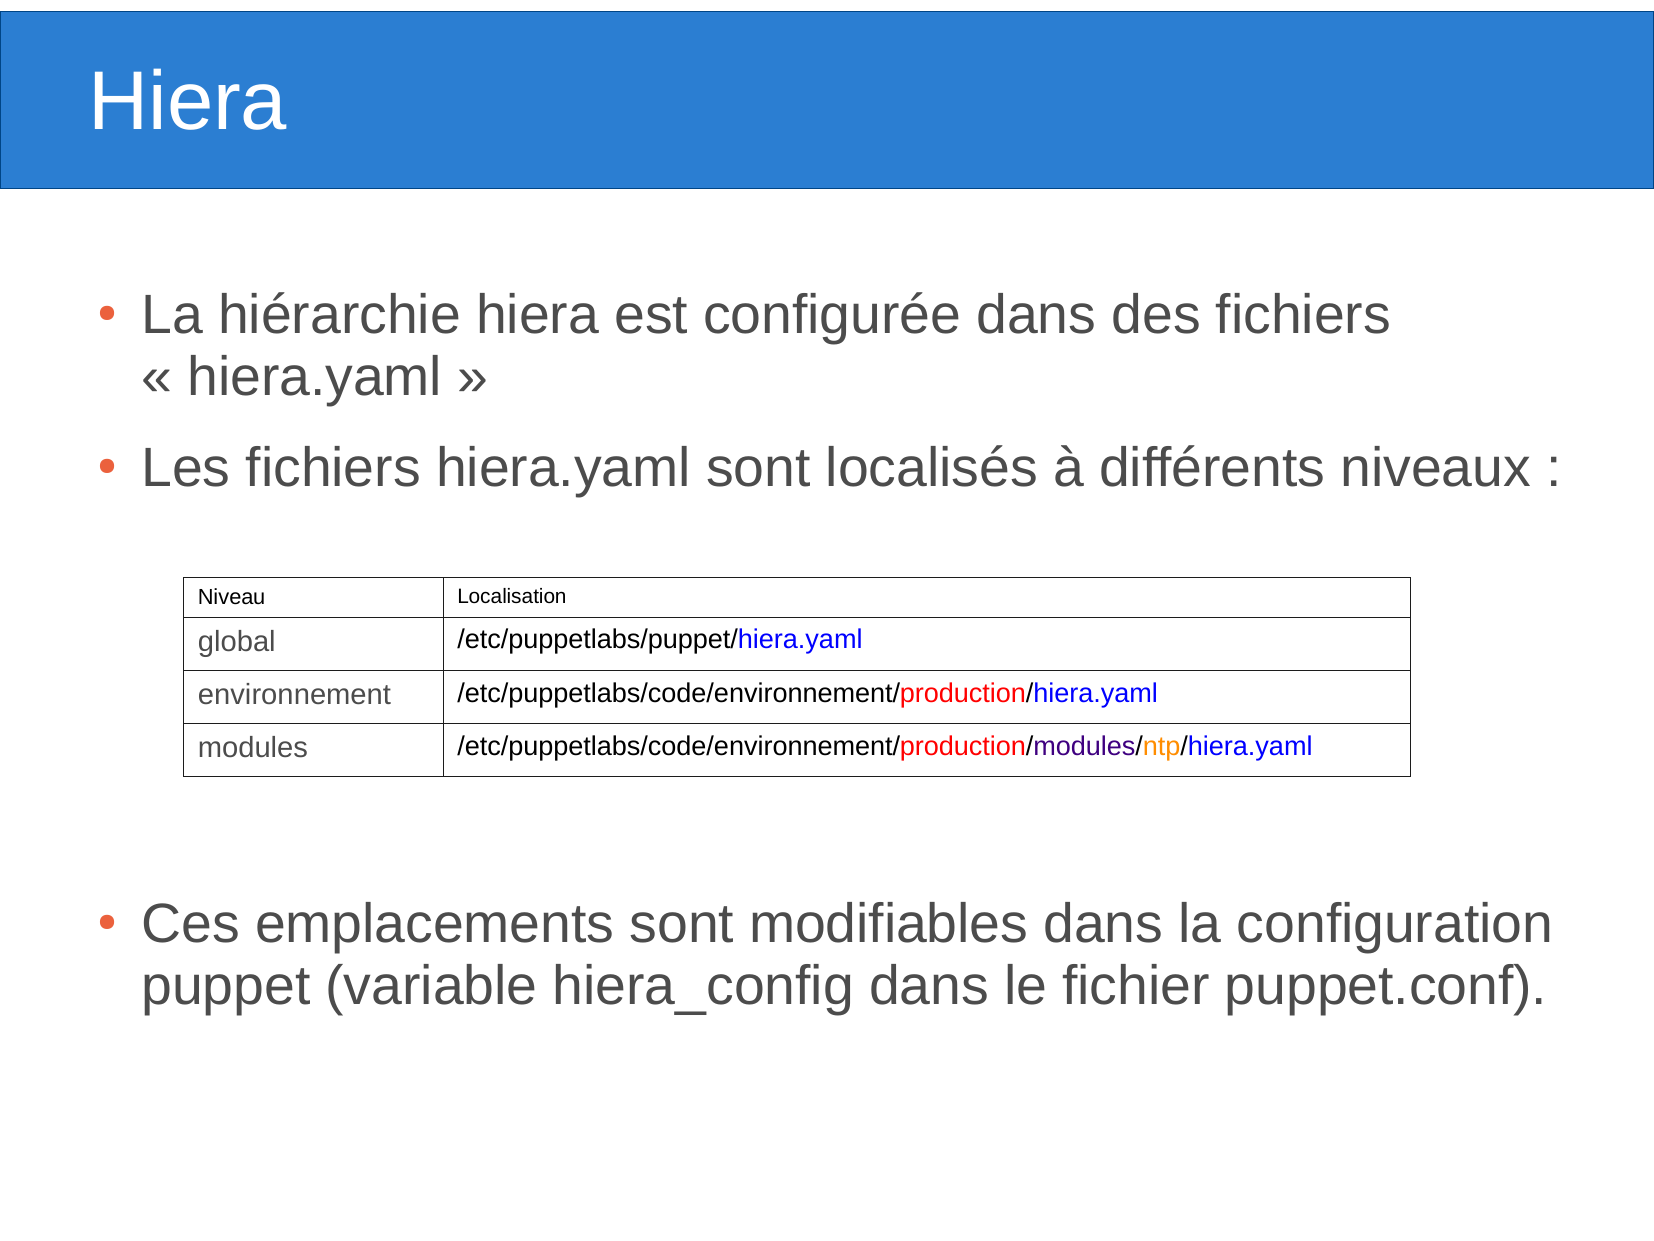

# Hiera
La hiérarchie hiera est configurée dans des fichiers « hiera.yaml »
Les fichiers hiera.yaml sont localisés à différents niveaux :
Ces emplacements sont modifiables dans la configuration puppet (variable hiera_config dans le fichier puppet.conf).
| Niveau | Localisation |
| --- | --- |
| global | /etc/puppetlabs/puppet/hiera.yaml |
| environnement | /etc/puppetlabs/code/environnement/production/hiera.yaml |
| modules | /etc/puppetlabs/code/environnement/production/modules/ntp/hiera.yaml |